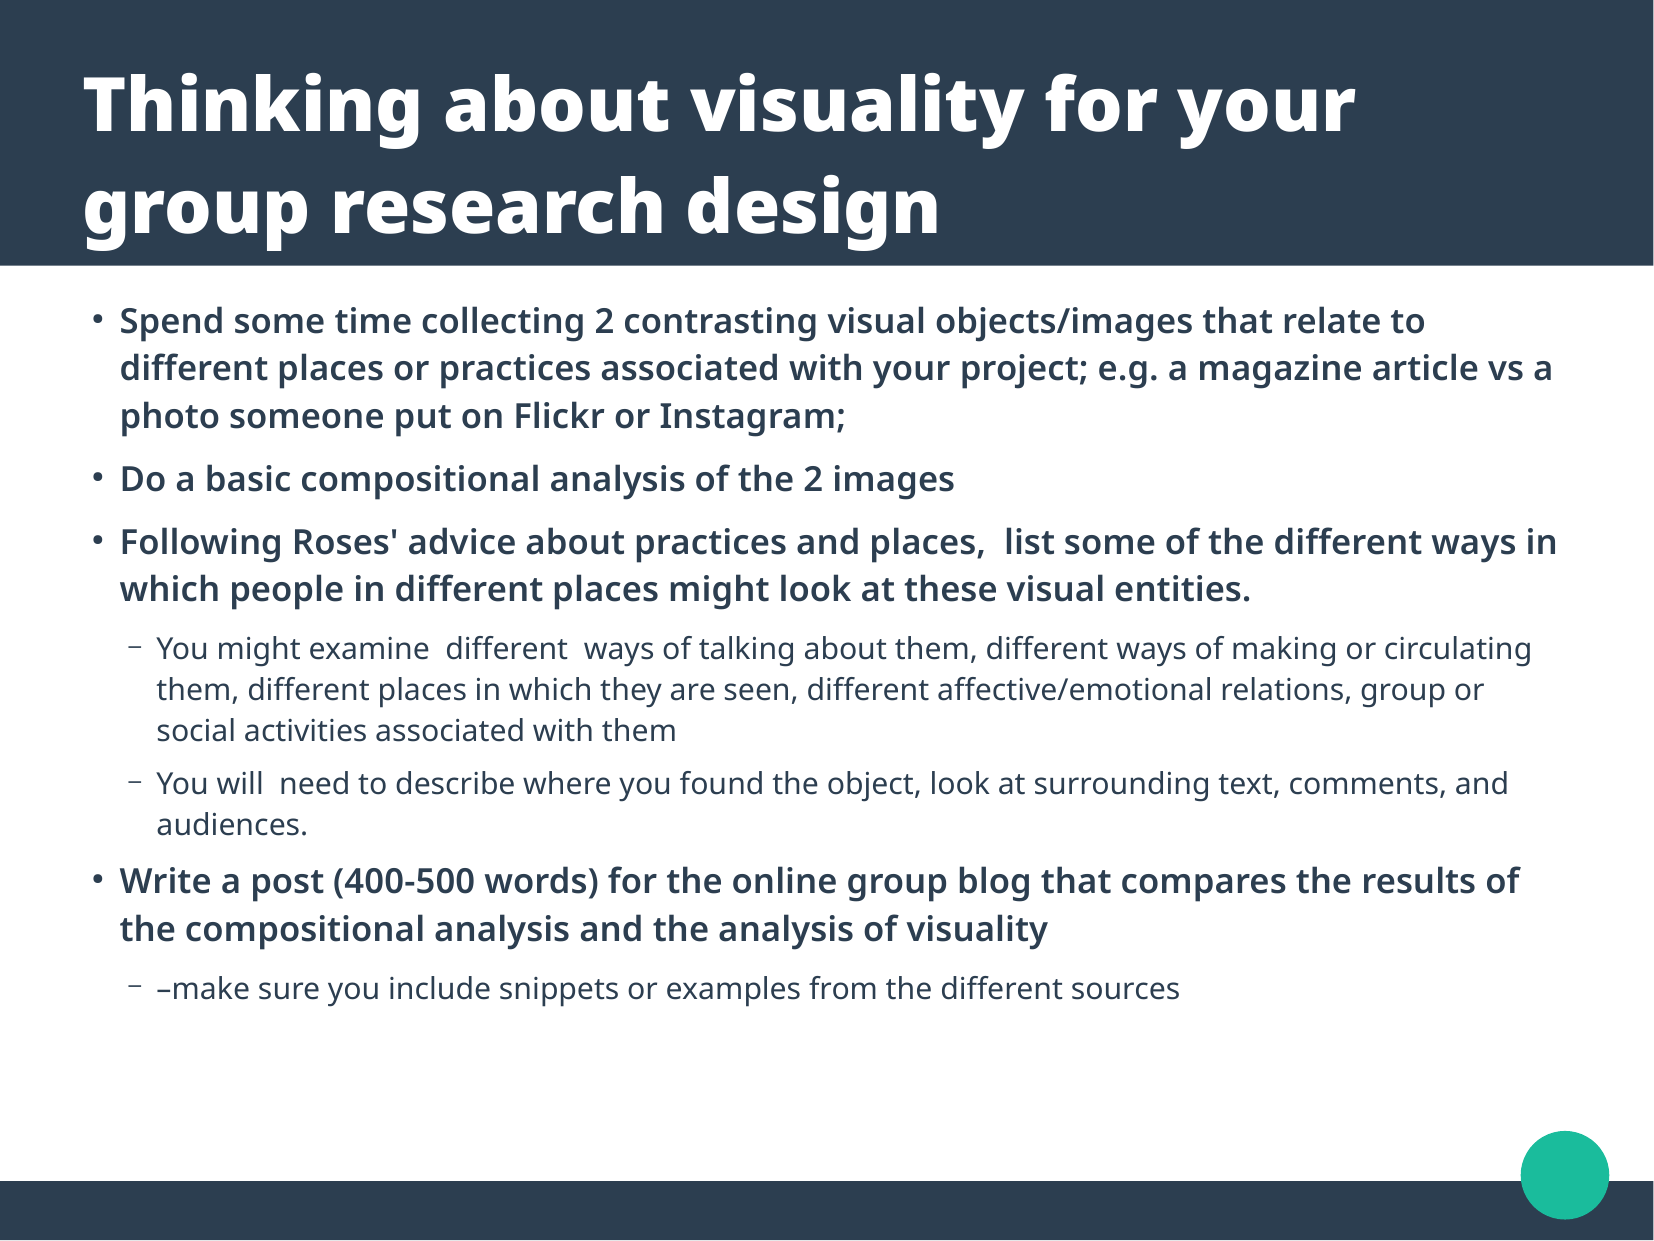

# Thinking about visuality for your group research design
Spend some time collecting 2 contrasting visual objects/images that relate to different places or practices associated with your project; e.g. a magazine article vs a photo someone put on Flickr or Instagram;
Do a basic compositional analysis of the 2 images
Following Roses' advice about practices and places, list some of the different ways in which people in different places might look at these visual entities.
You might examine different ways of talking about them, different ways of making or circulating them, different places in which they are seen, different affective/emotional relations, group or social activities associated with them
You will need to describe where you found the object, look at surrounding text, comments, and audiences.
Write a post (400-500 words) for the online group blog that compares the results of the compositional analysis and the analysis of visuality
–make sure you include snippets or examples from the different sources